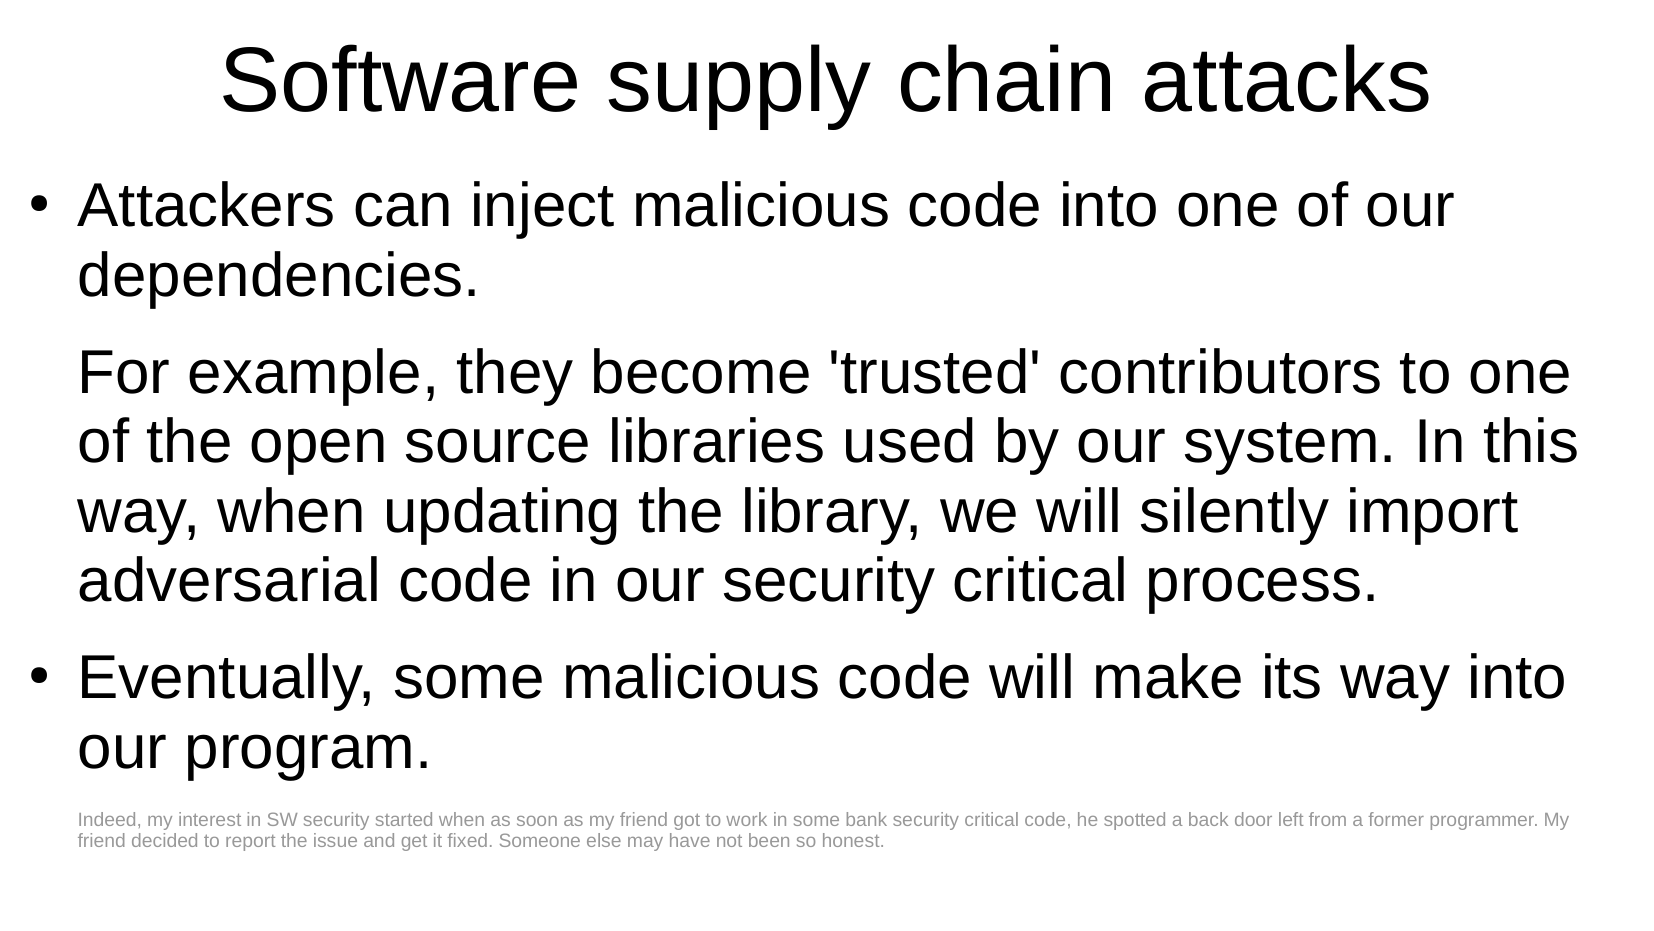

# Software supply chain attacks
Attackers can inject malicious code into one of our dependencies.
For example, they become 'trusted' contributors to one of the open source libraries used by our system. In this way, when updating the library, we will silently import adversarial code in our security critical process.
Eventually, some malicious code will make its way into our program.
Indeed, my interest in SW security started when as soon as my friend got to work in some bank security critical code, he spotted a back door left from a former programmer. My friend decided to report the issue and get it fixed. Someone else may have not been so honest.